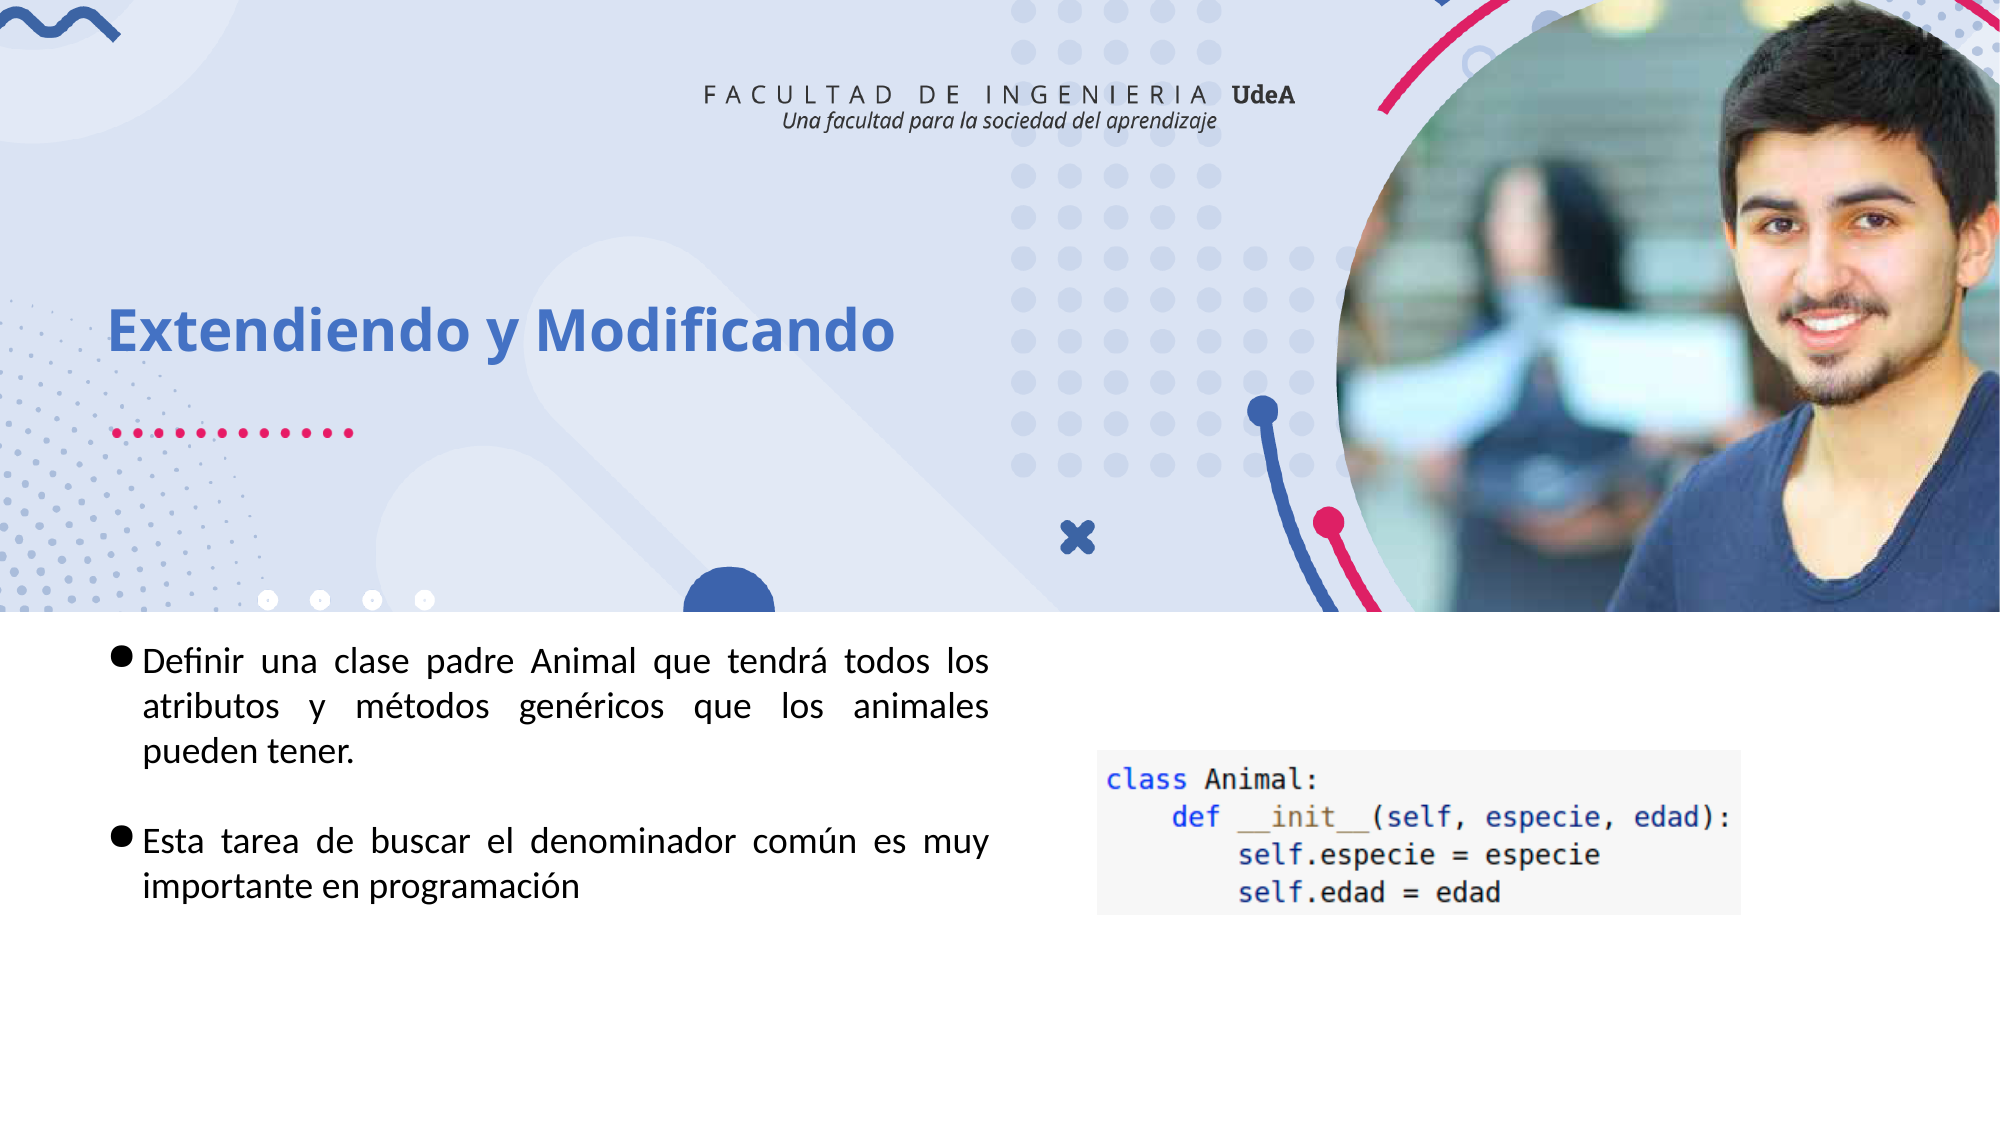

Extendiendo y Modificando
Definir una clase padre Animal que tendrá todos los atributos y métodos genéricos que los animales pueden tener.
Esta tarea de buscar el denominador común es muy importante en programación